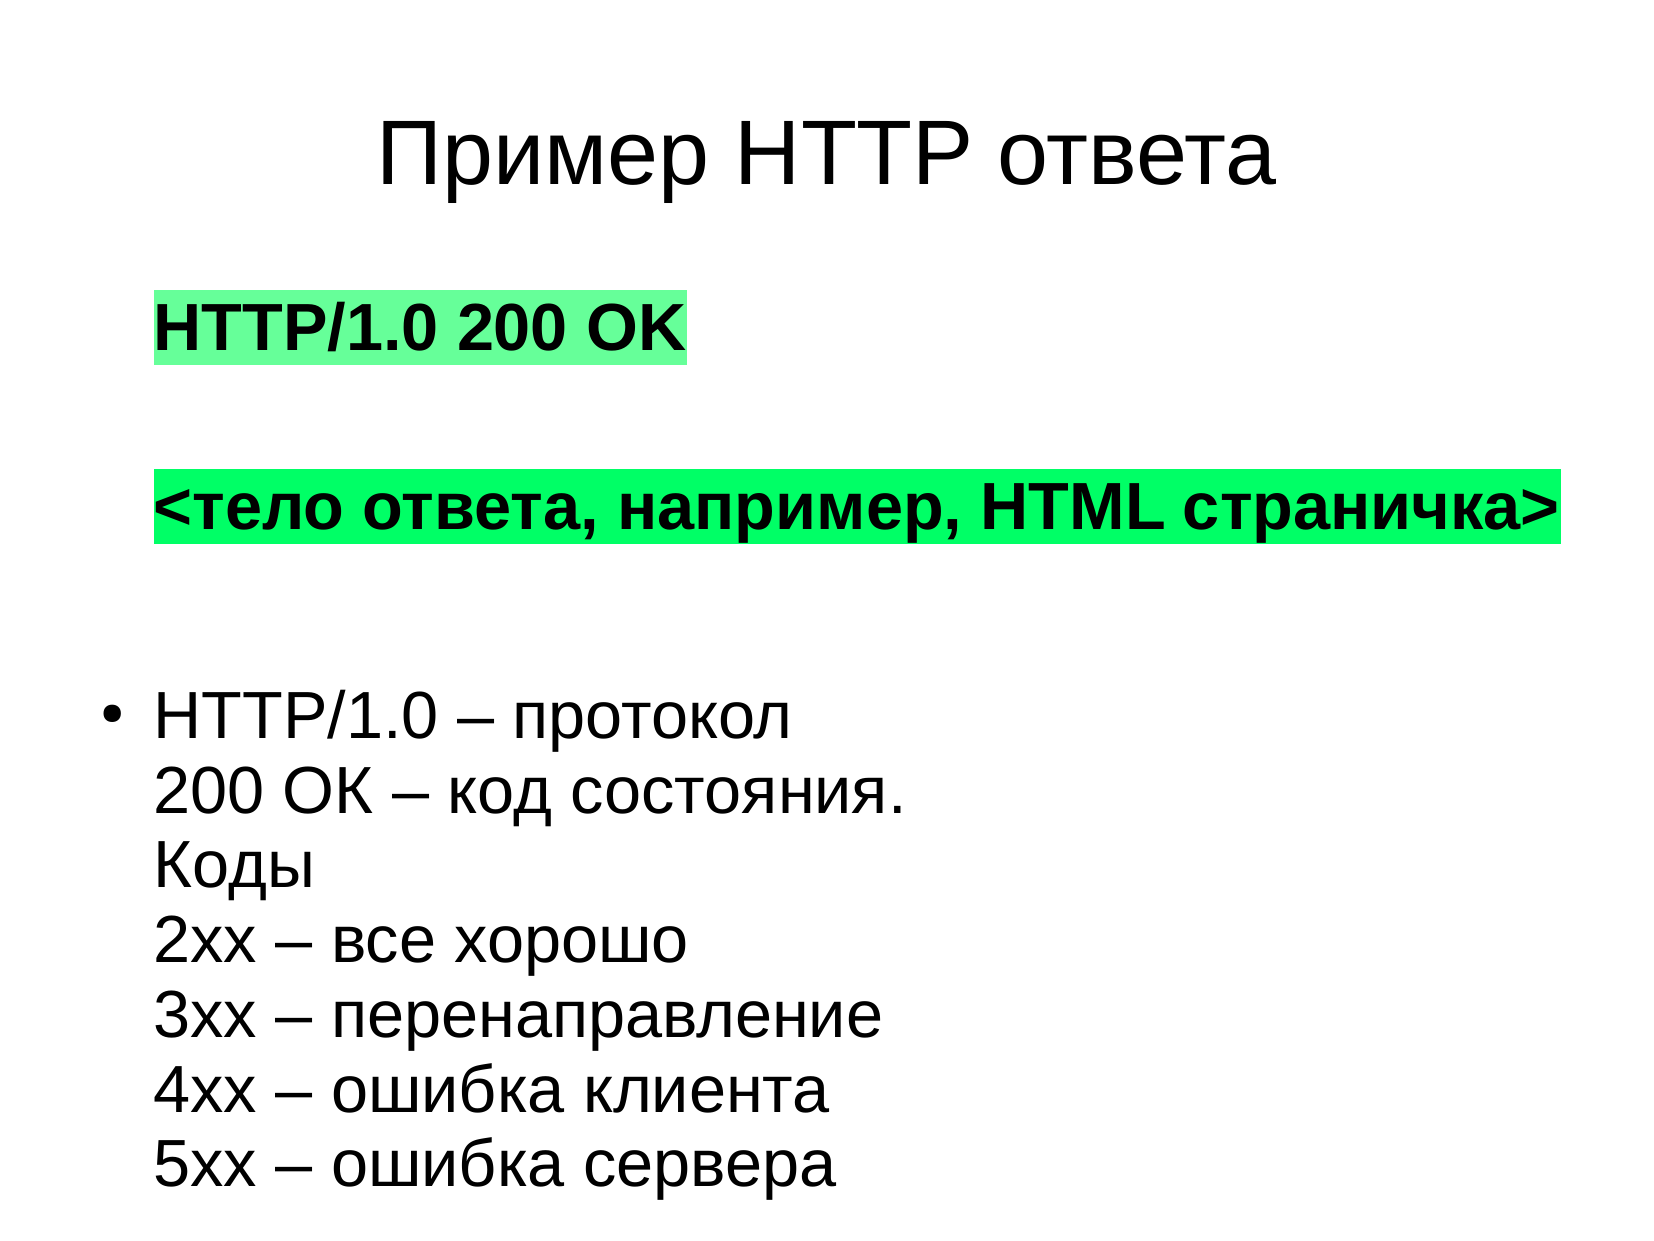

# Пример HTTP ответа
HTTP/1.0 200 OK
<тело ответа, например, HTML страничка>
HTTP/1.0 – протокол
200 ОК – код состояния.
Коды
2хх – все хорошо
3хх – перенаправление
4хх – ошибка клиента
5хх – ошибка сервера